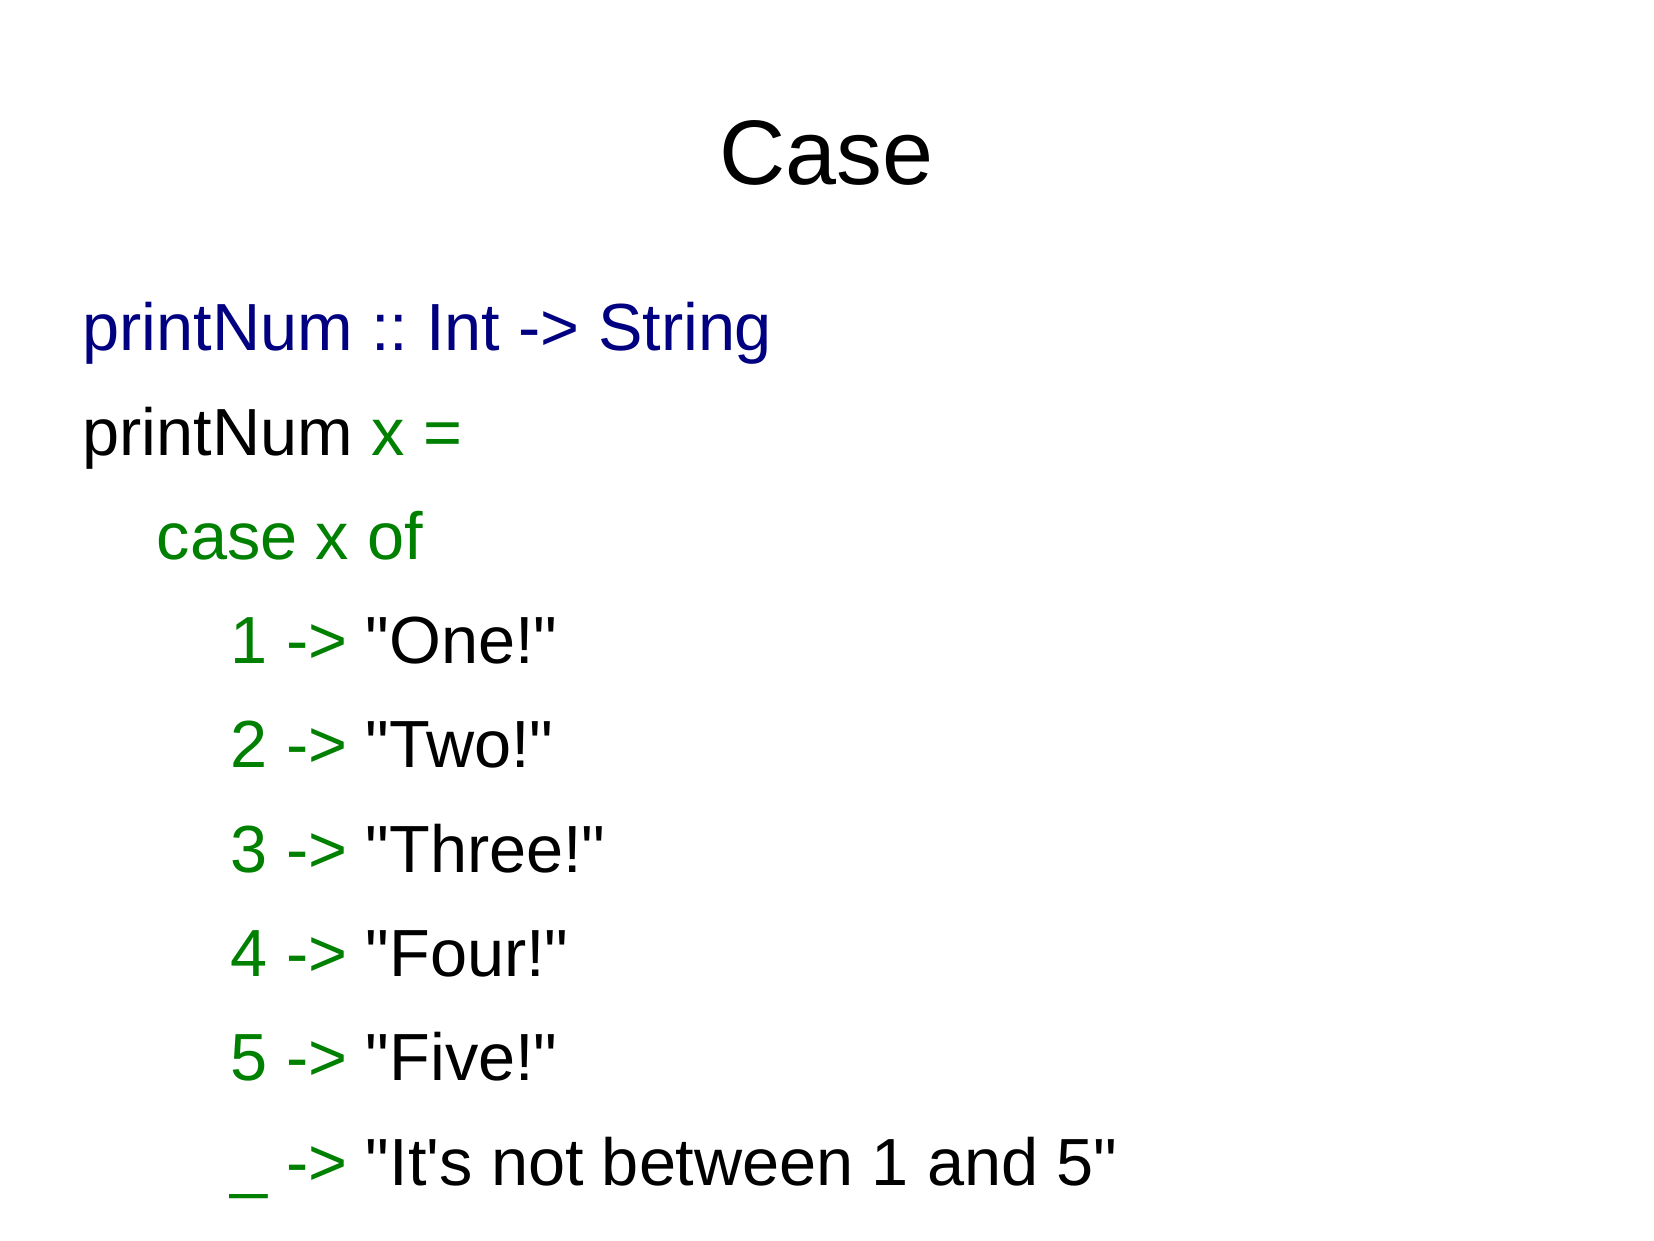

# Case
printNum :: Int -> String
printNum x =
 case x of
 1 -> "One!"
 2 -> "Two!"
 3 -> "Three!"
 4 -> "Four!"
 5 -> "Five!"
 _ -> "It's not between 1 and 5"